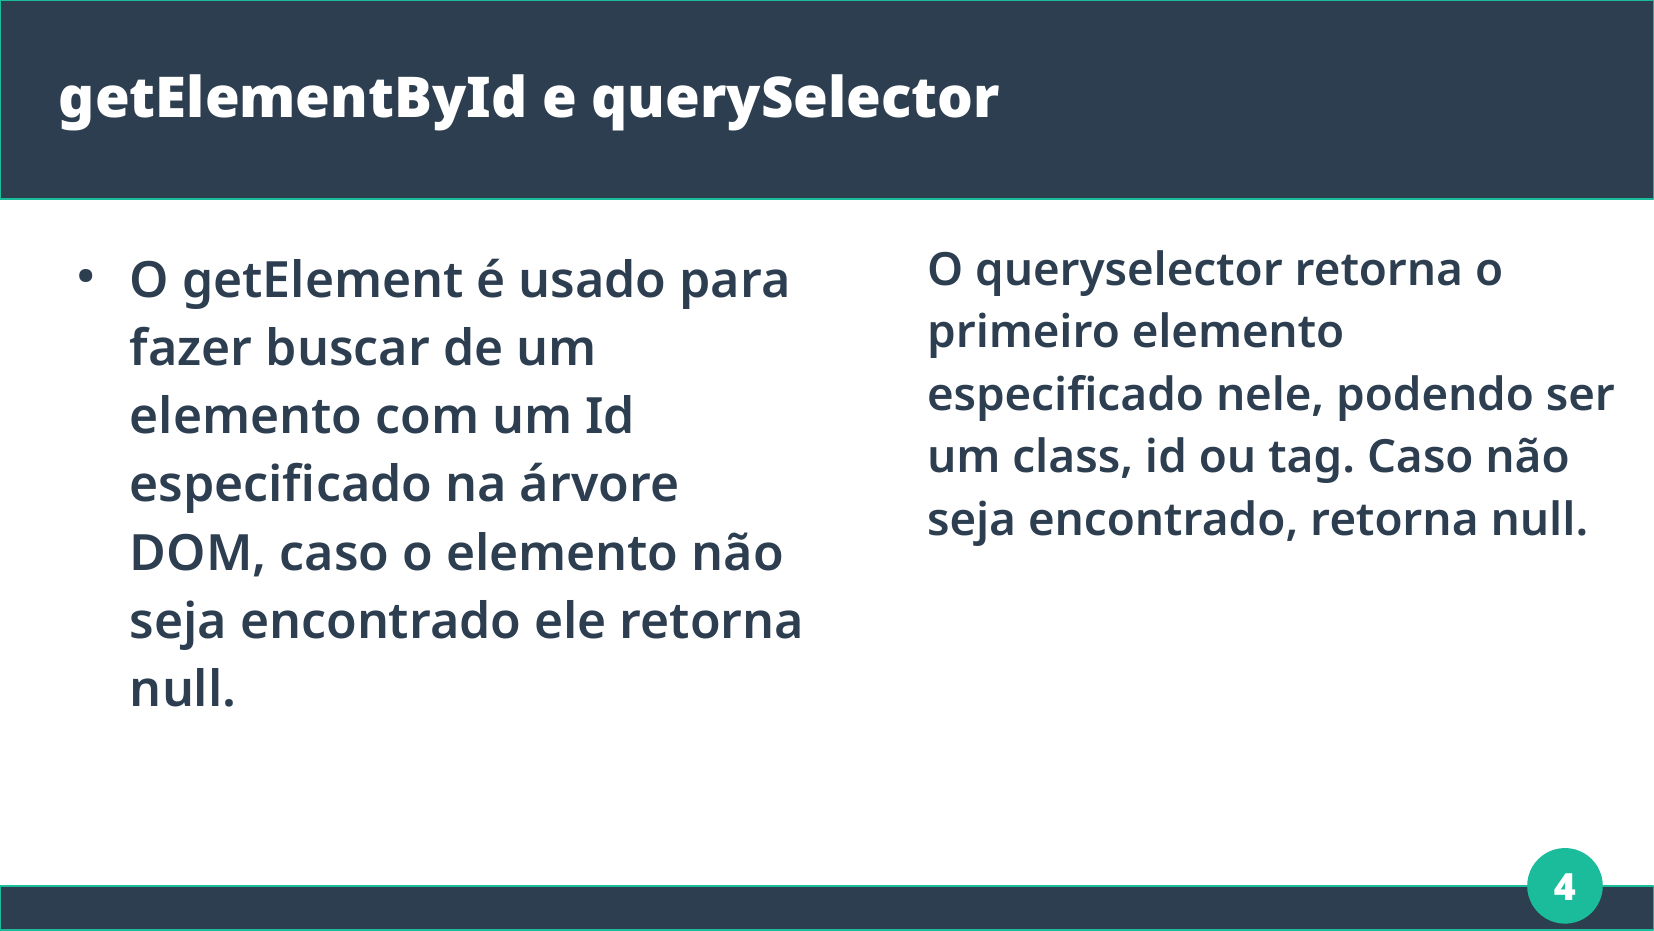

# getElementById e querySelector
O queryselector retorna o primeiro elemento especificado nele, podendo ser um class, id ou tag. Caso não seja encontrado, retorna null.
O getElement é usado para fazer buscar de um elemento com um Id especificado na árvore DOM, caso o elemento não seja encontrado ele retorna null.
4